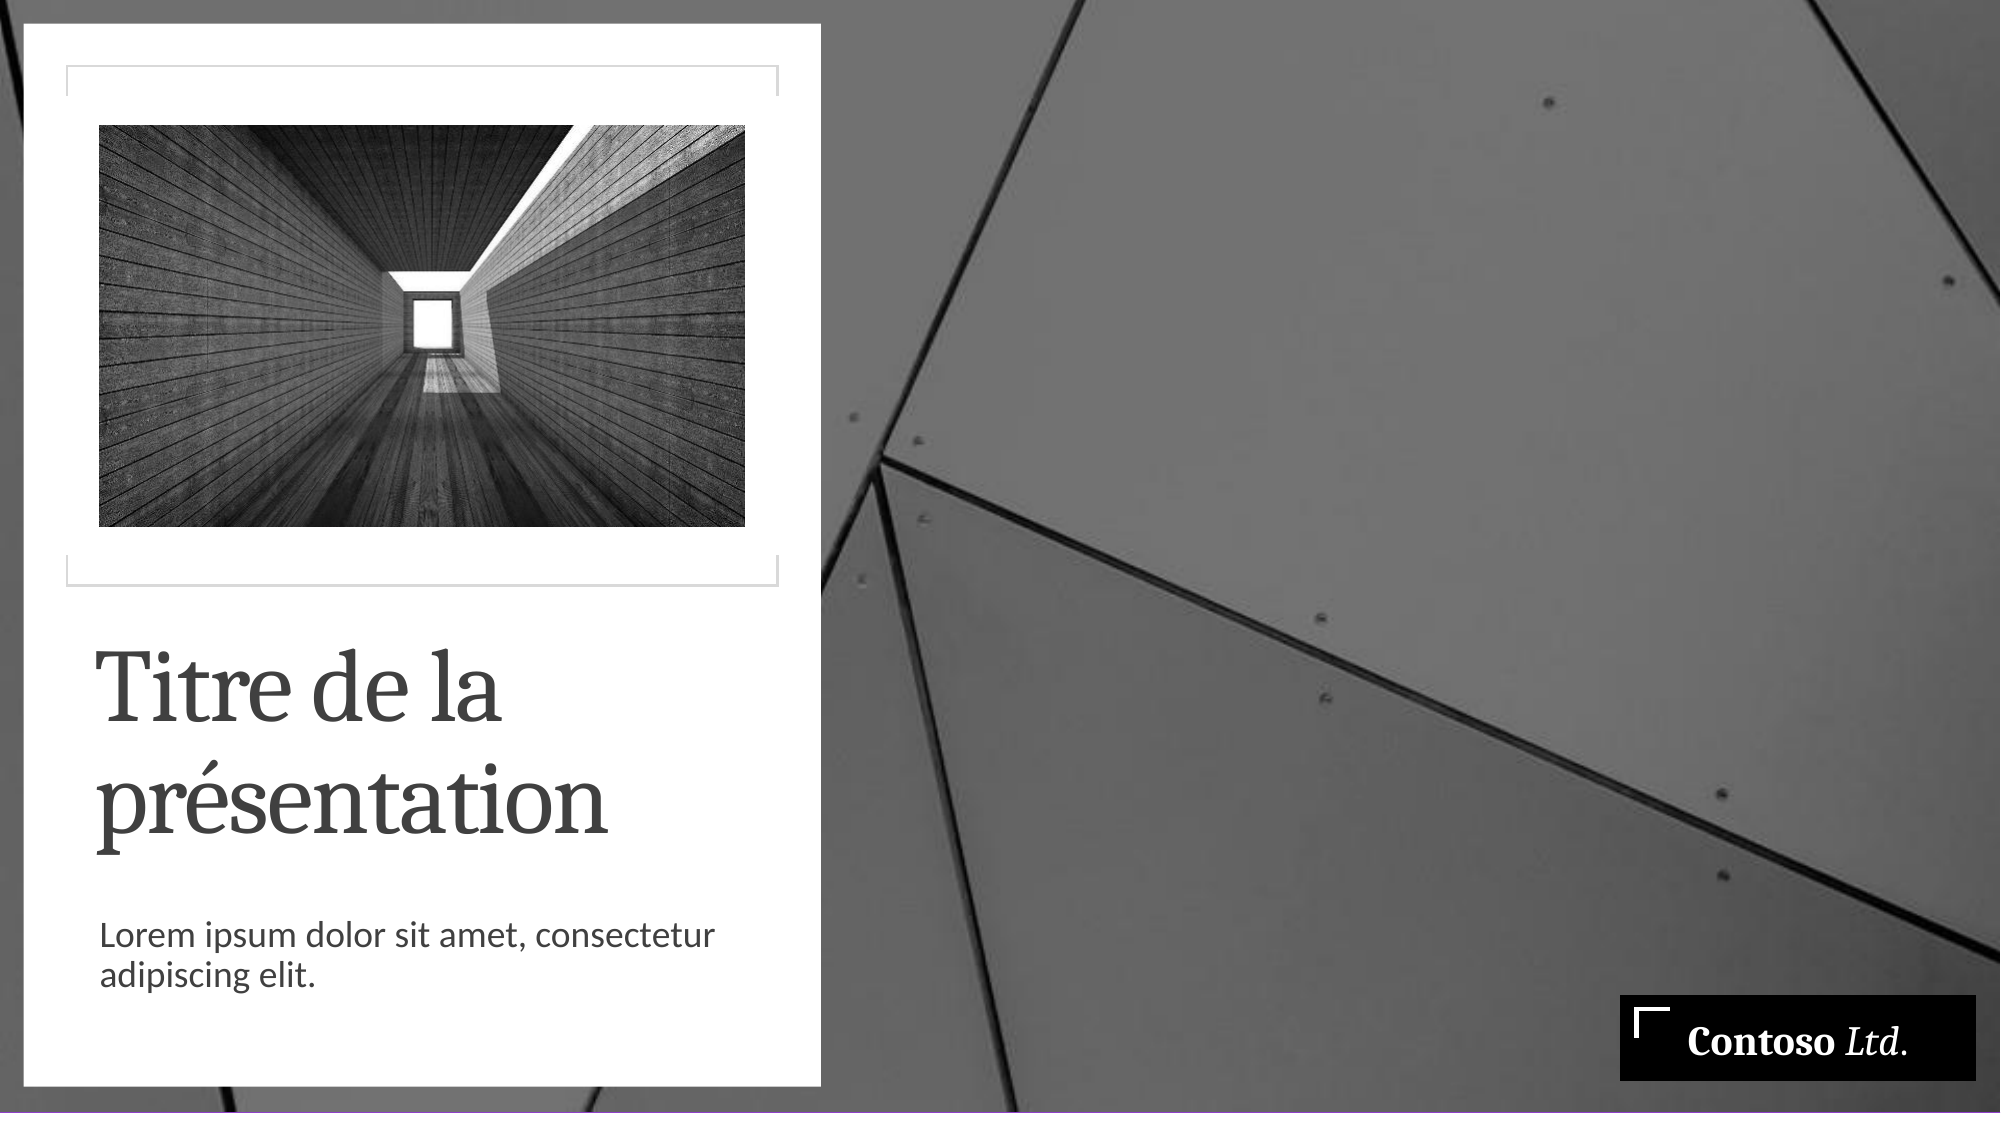

# Titre de la présentation
Lorem ipsum dolor sit amet, consectetur adipiscing elit.
Contoso Ltd.